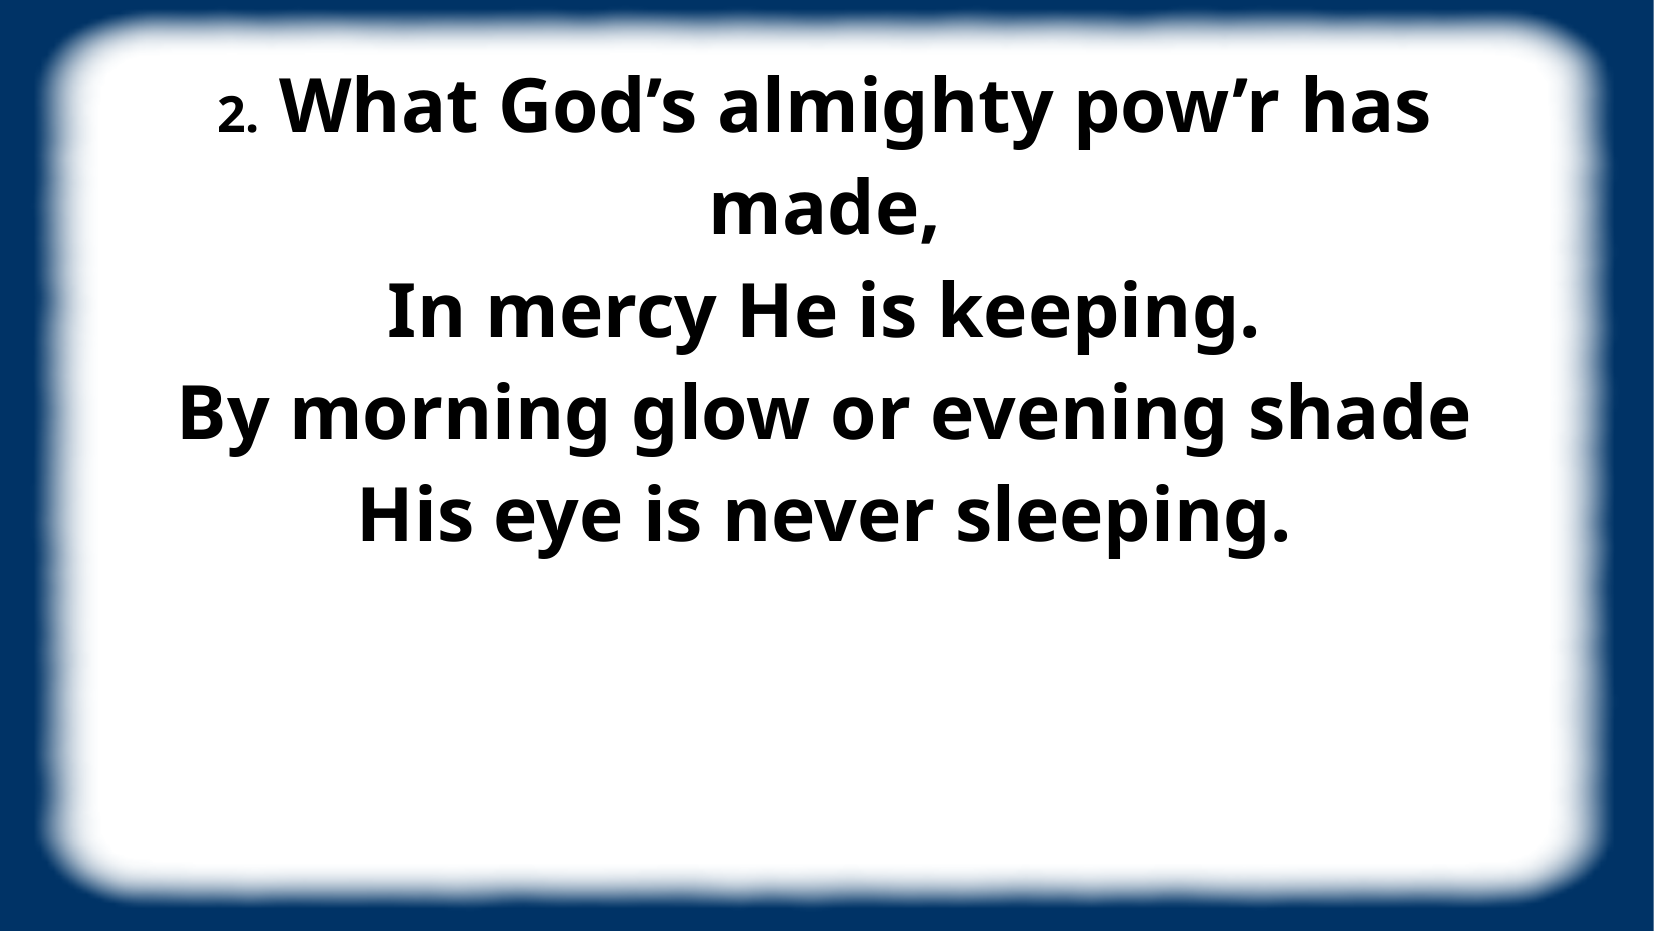

2. What God’s almighty pow’r has made,
In mercy He is keeping.
By morning glow or evening shade
His eye is never sleeping.